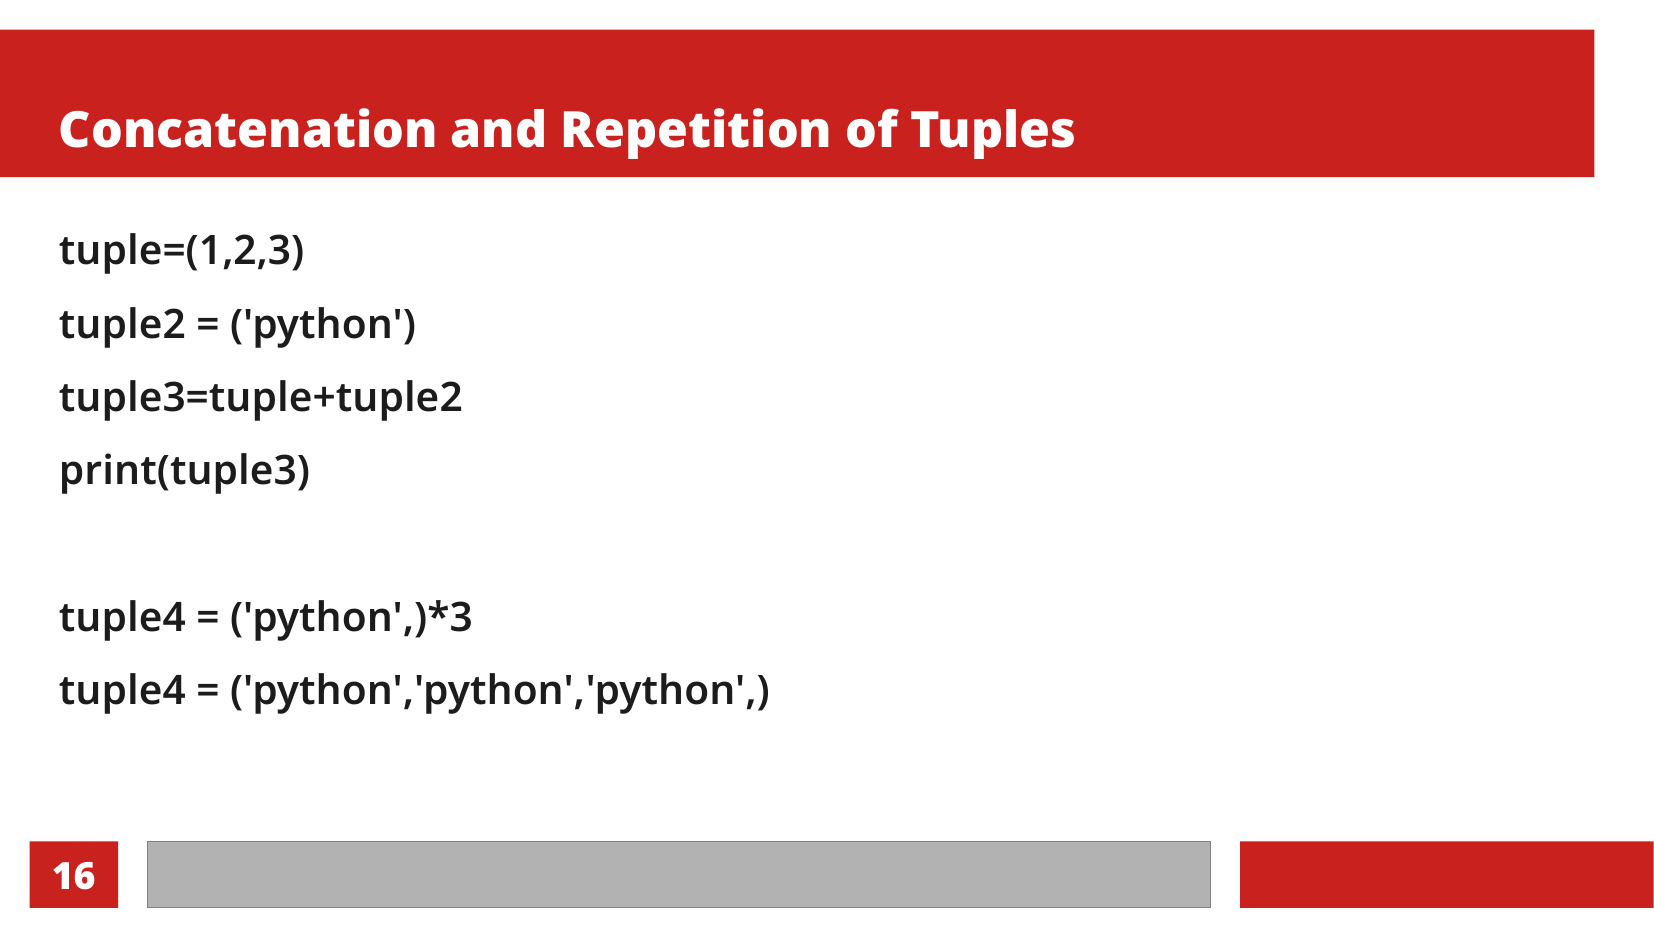

# Concatenation and Repetition of Tuples
tuple=(1,2,3)
tuple2 = ('python')
tuple3=tuple+tuple2
print(tuple3)
tuple4 = ('python',)*3
tuple4 = ('python','python','python',)
16